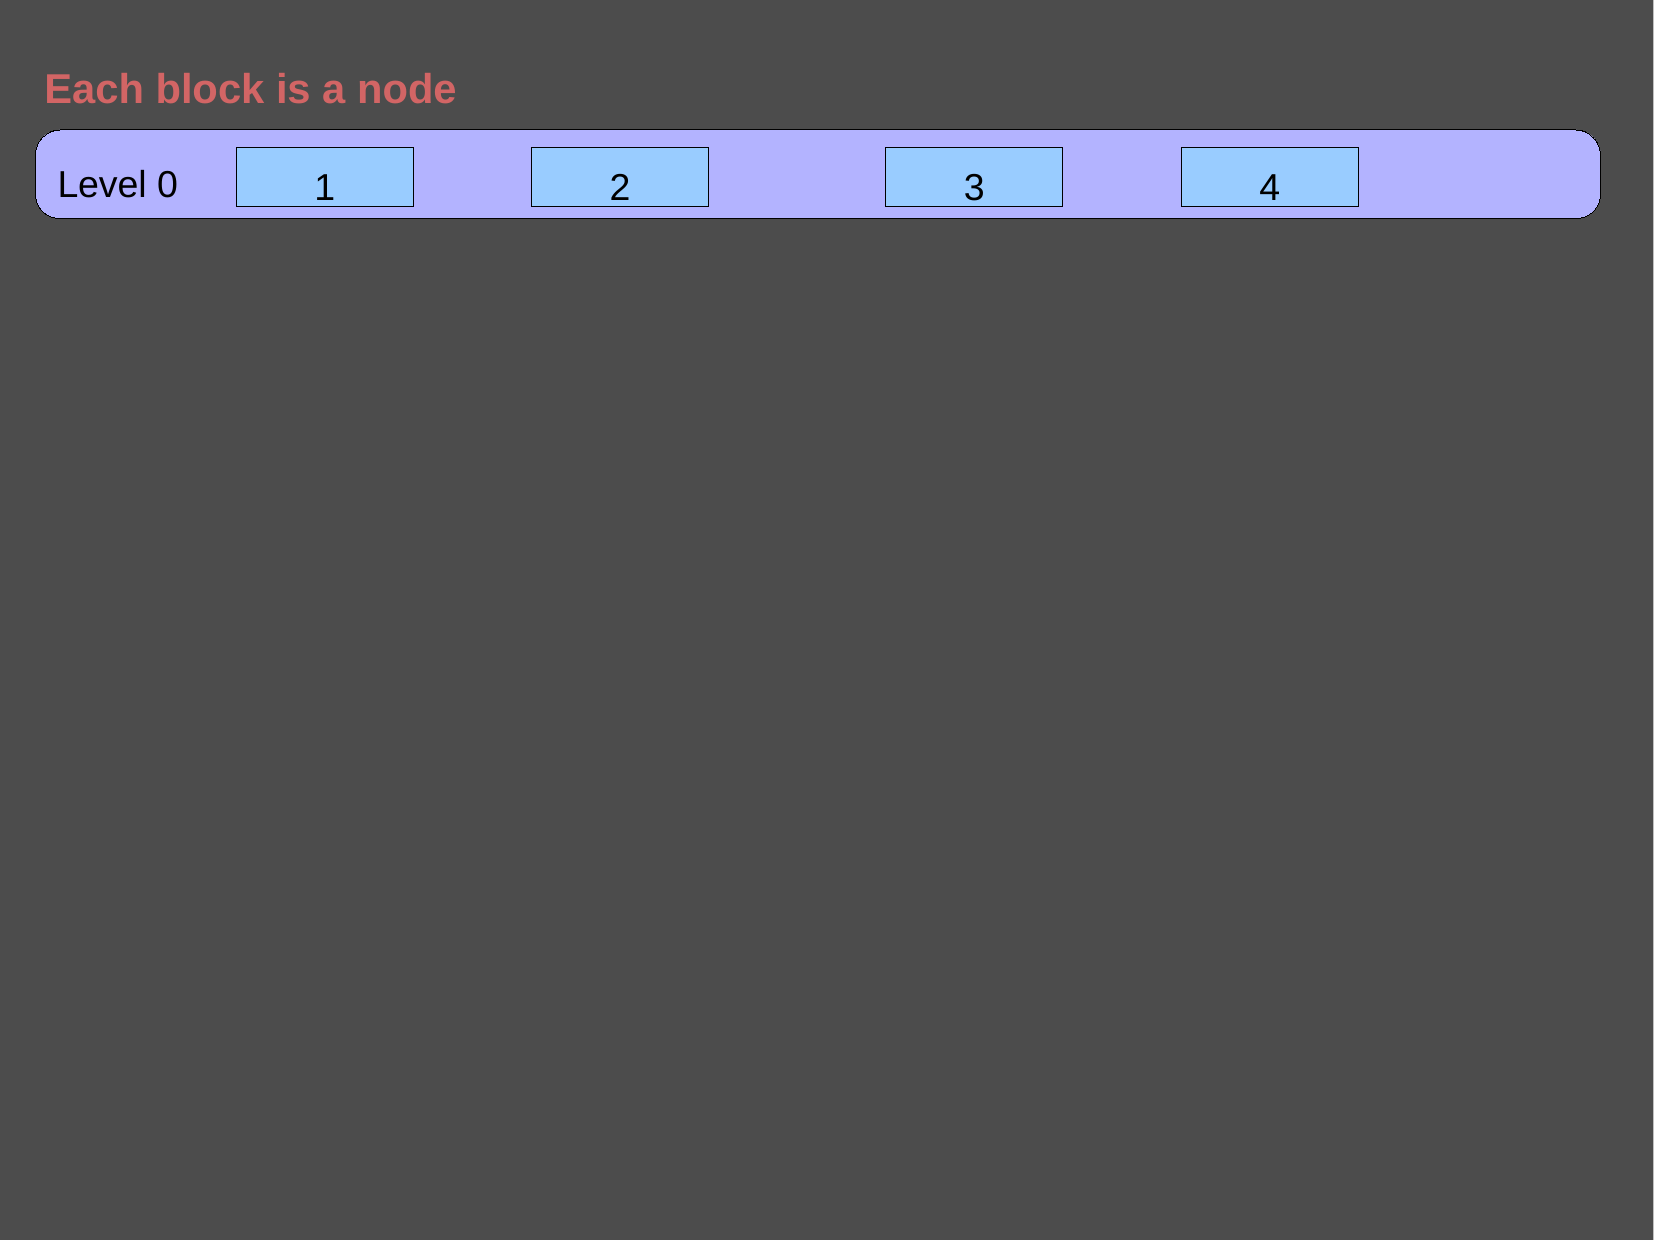

Each block is a node
Level 0
1
2
3
4